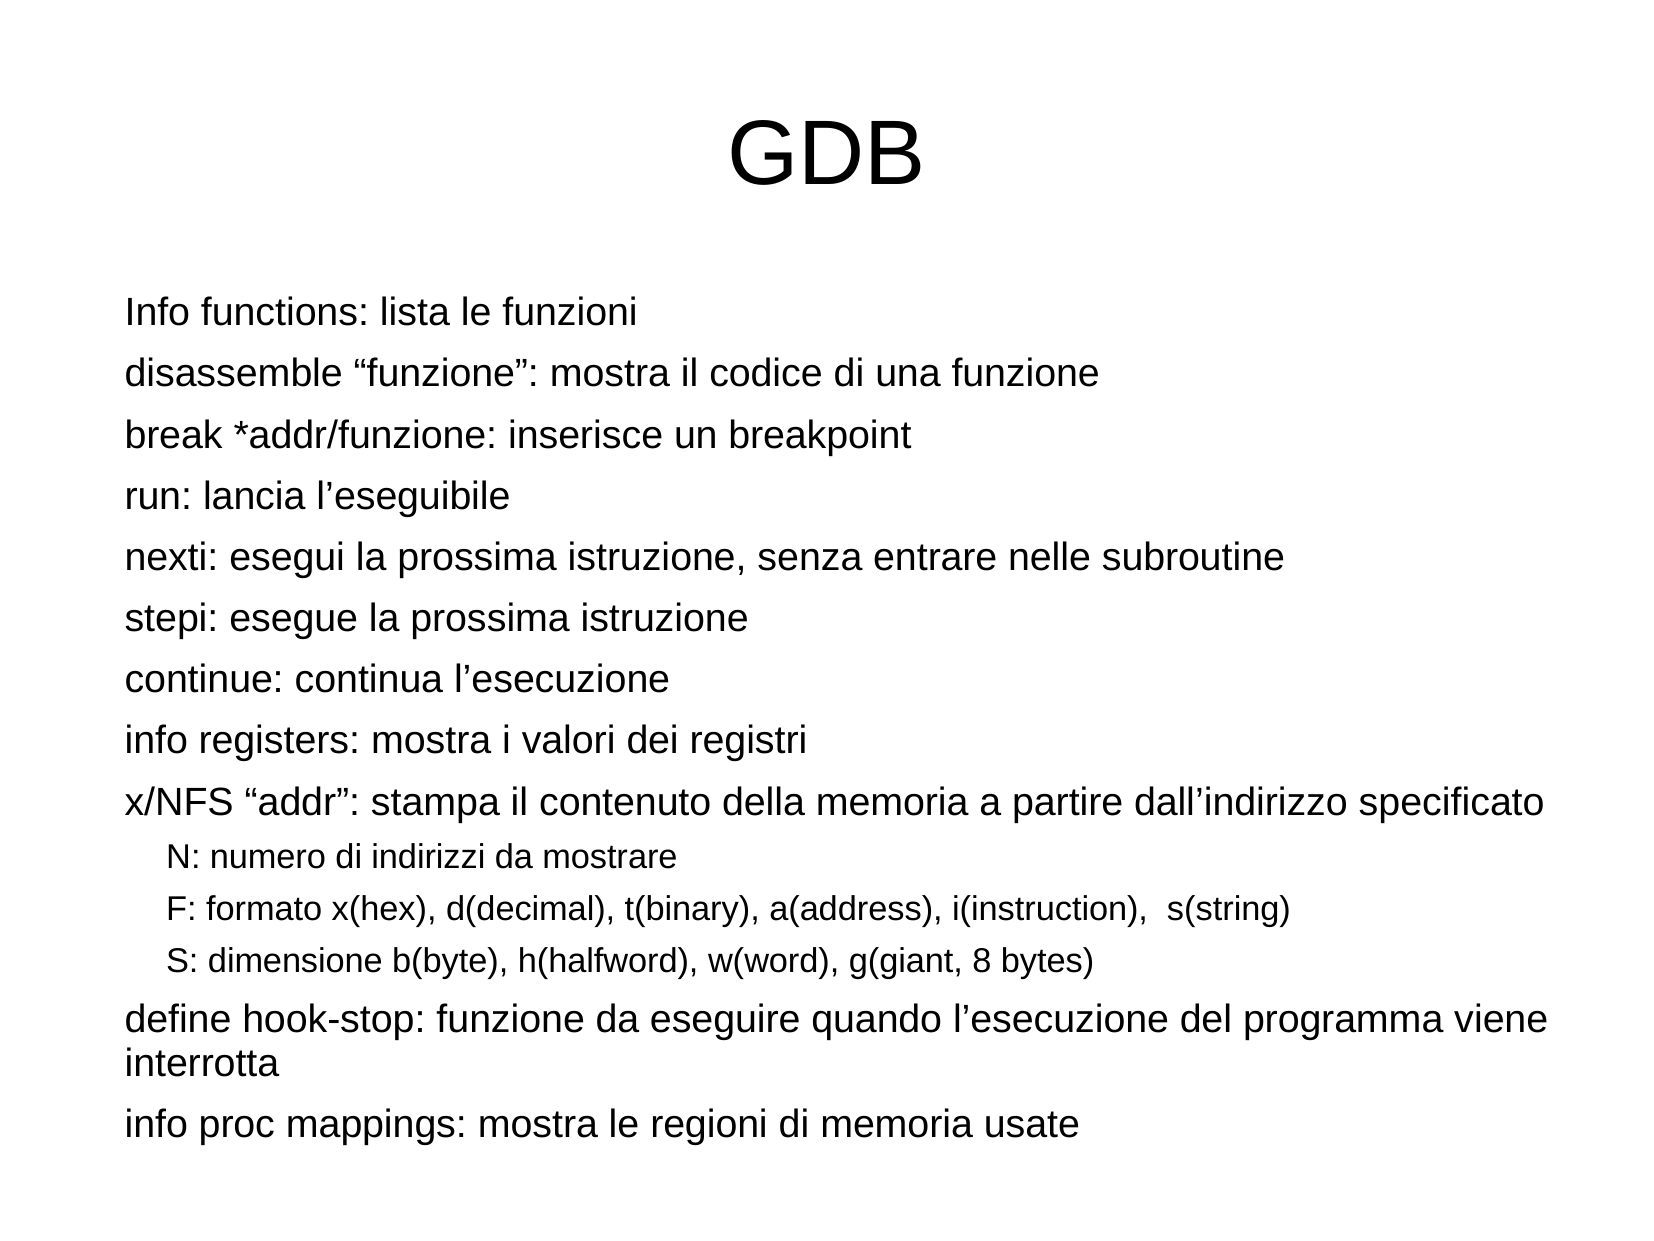

# GDB
Info functions: lista le funzioni
disassemble “funzione”: mostra il codice di una funzione
break *addr/funzione: inserisce un breakpoint
run: lancia l’eseguibile
nexti: esegui la prossima istruzione, senza entrare nelle subroutine
stepi: esegue la prossima istruzione
continue: continua l’esecuzione
info registers: mostra i valori dei registri
x/NFS “addr”: stampa il contenuto della memoria a partire dall’indirizzo specificato
N: numero di indirizzi da mostrare
F: formato x(hex), d(decimal), t(binary), a(address), i(instruction), s(string)
S: dimensione b(byte), h(halfword), w(word), g(giant, 8 bytes)
define hook-stop: funzione da eseguire quando l’esecuzione del programma viene interrotta
info proc mappings: mostra le regioni di memoria usate